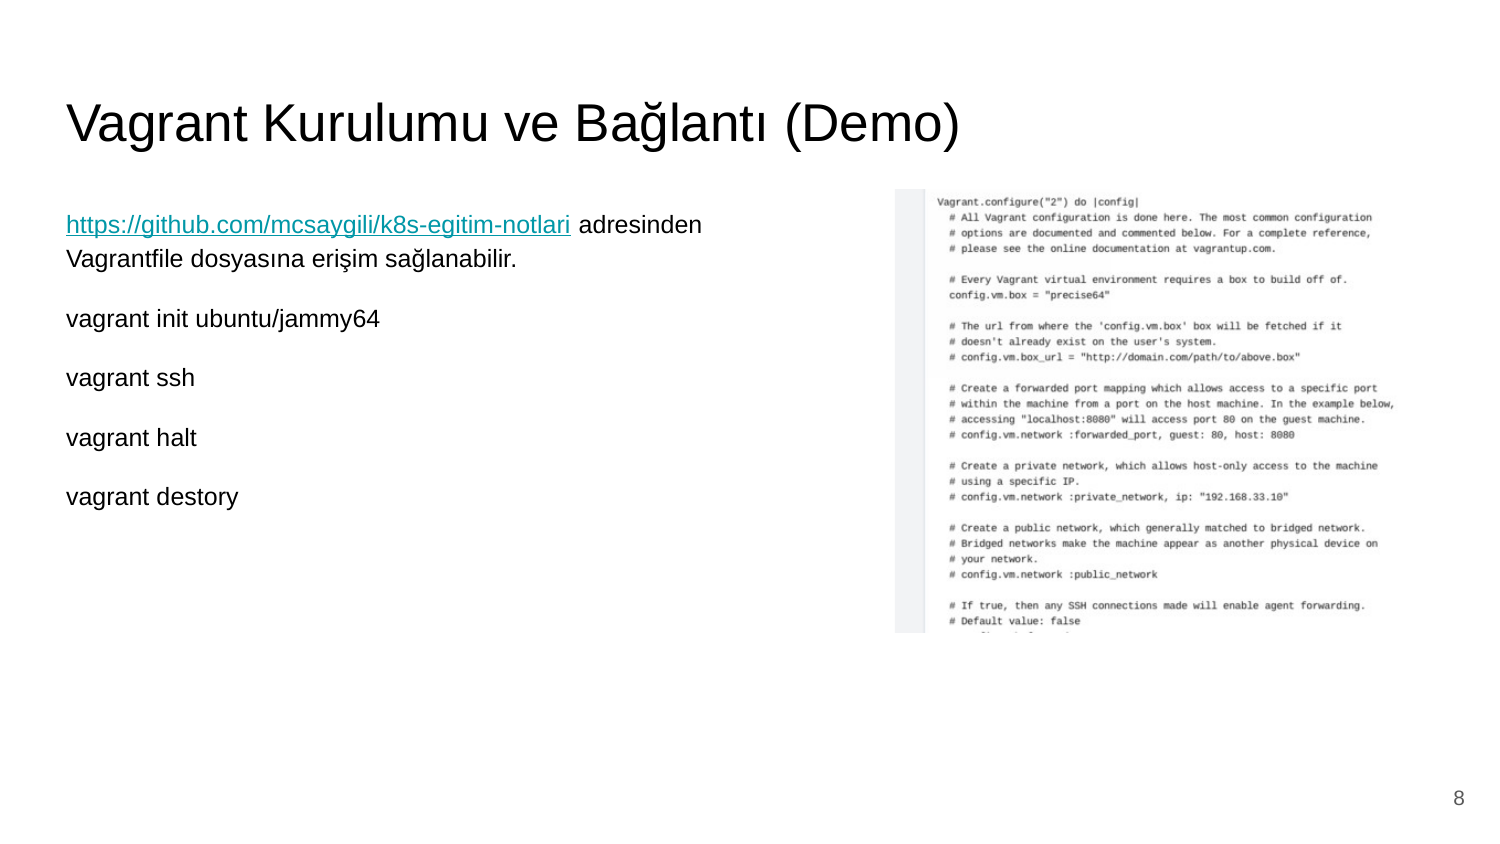

# Vagrant Kurulumu ve Bağlantı (Demo)
https://github.com/mcsaygili/k8s-egitim-notlari adresinden Vagrantfile dosyasına erişim sağlanabilir.
vagrant init ubuntu/jammy64
vagrant ssh
vagrant halt
vagrant destory